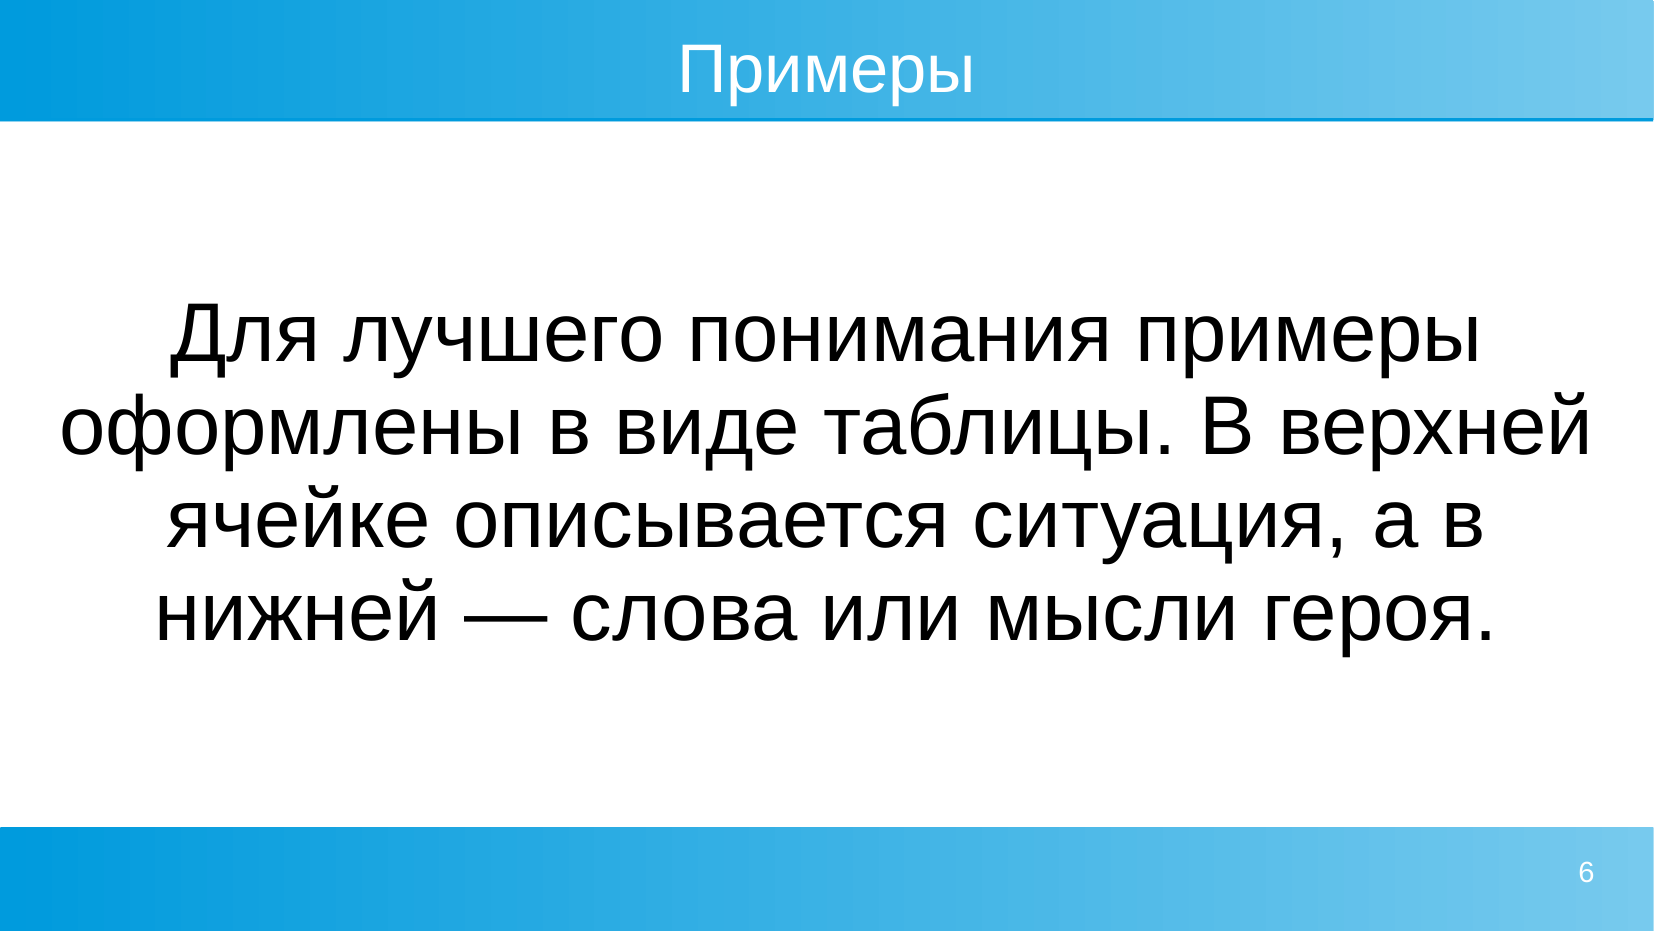

# Примеры
Для лучшего понимания примеры оформлены в виде таблицы. В верхней ячейке описывается ситуация, а в нижней — слова или мысли героя.
6